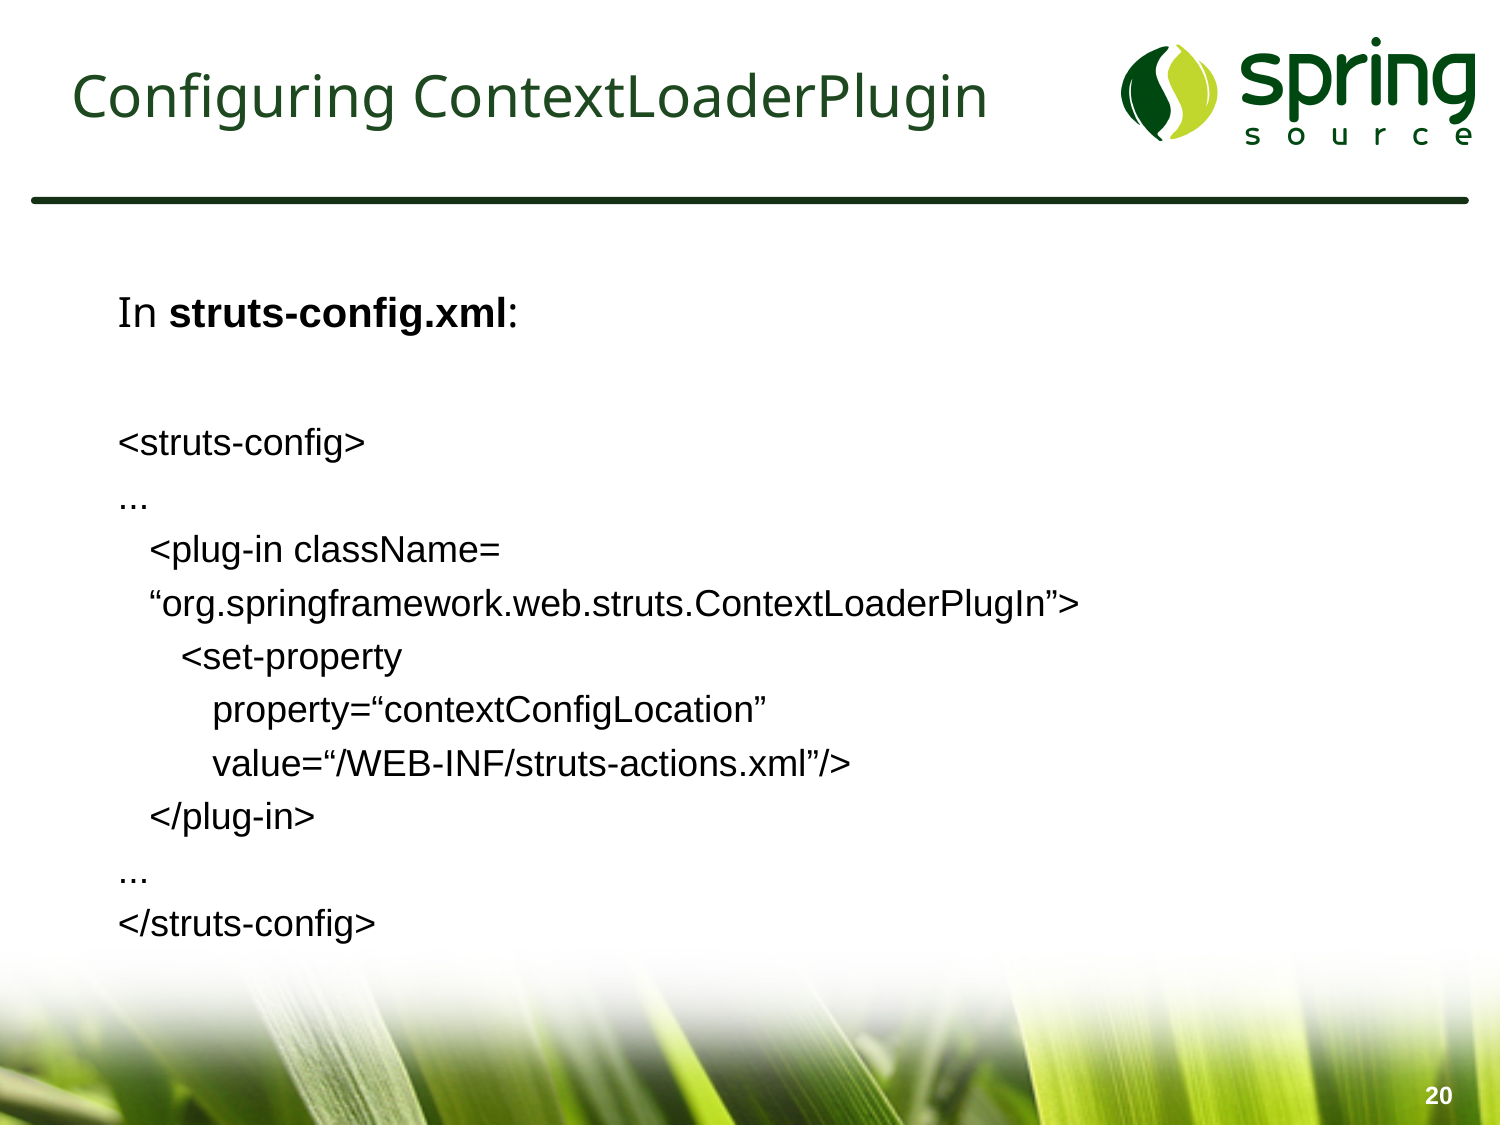

# Configuring ContextLoaderPlugin
In struts-config.xml:
<struts-config>
...
 <plug-in className=
 “org.springframework.web.struts.ContextLoaderPlugIn”>
 <set-property
 property=“contextConfigLocation”
 value=“/WEB-INF/struts-actions.xml”/>
 </plug-in>
...
</struts-config>